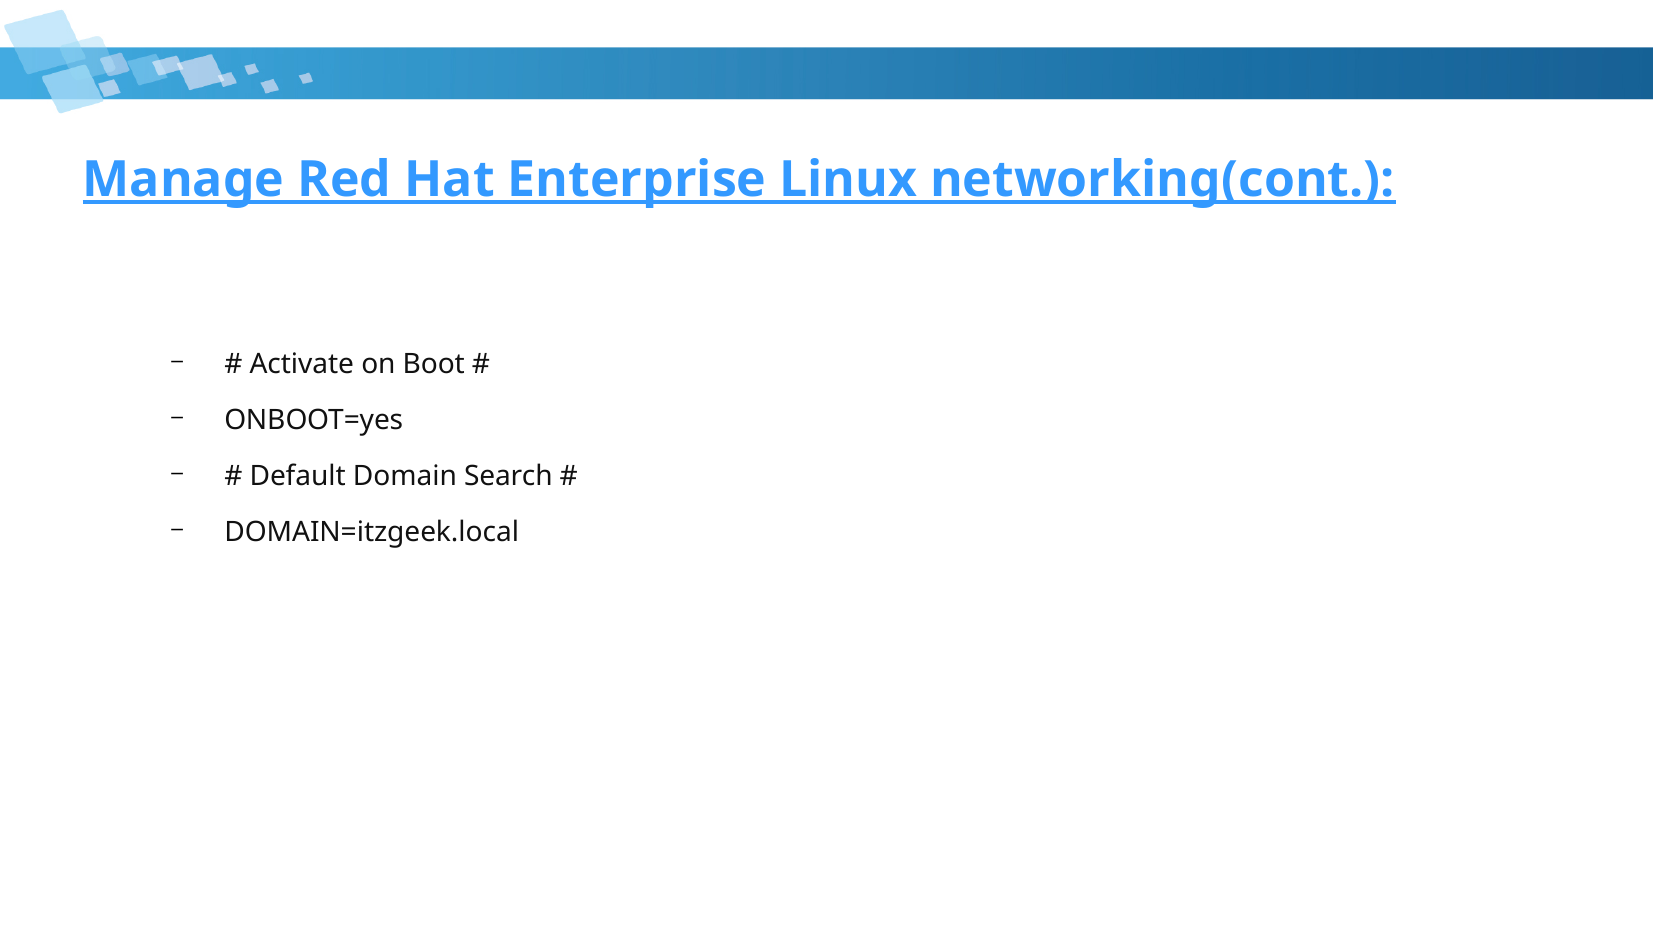

# Manage Red Hat Enterprise Linux networking(cont.):
# Activate on Boot #
ONBOOT=yes
# Default Domain Search #
DOMAIN=itzgeek.local